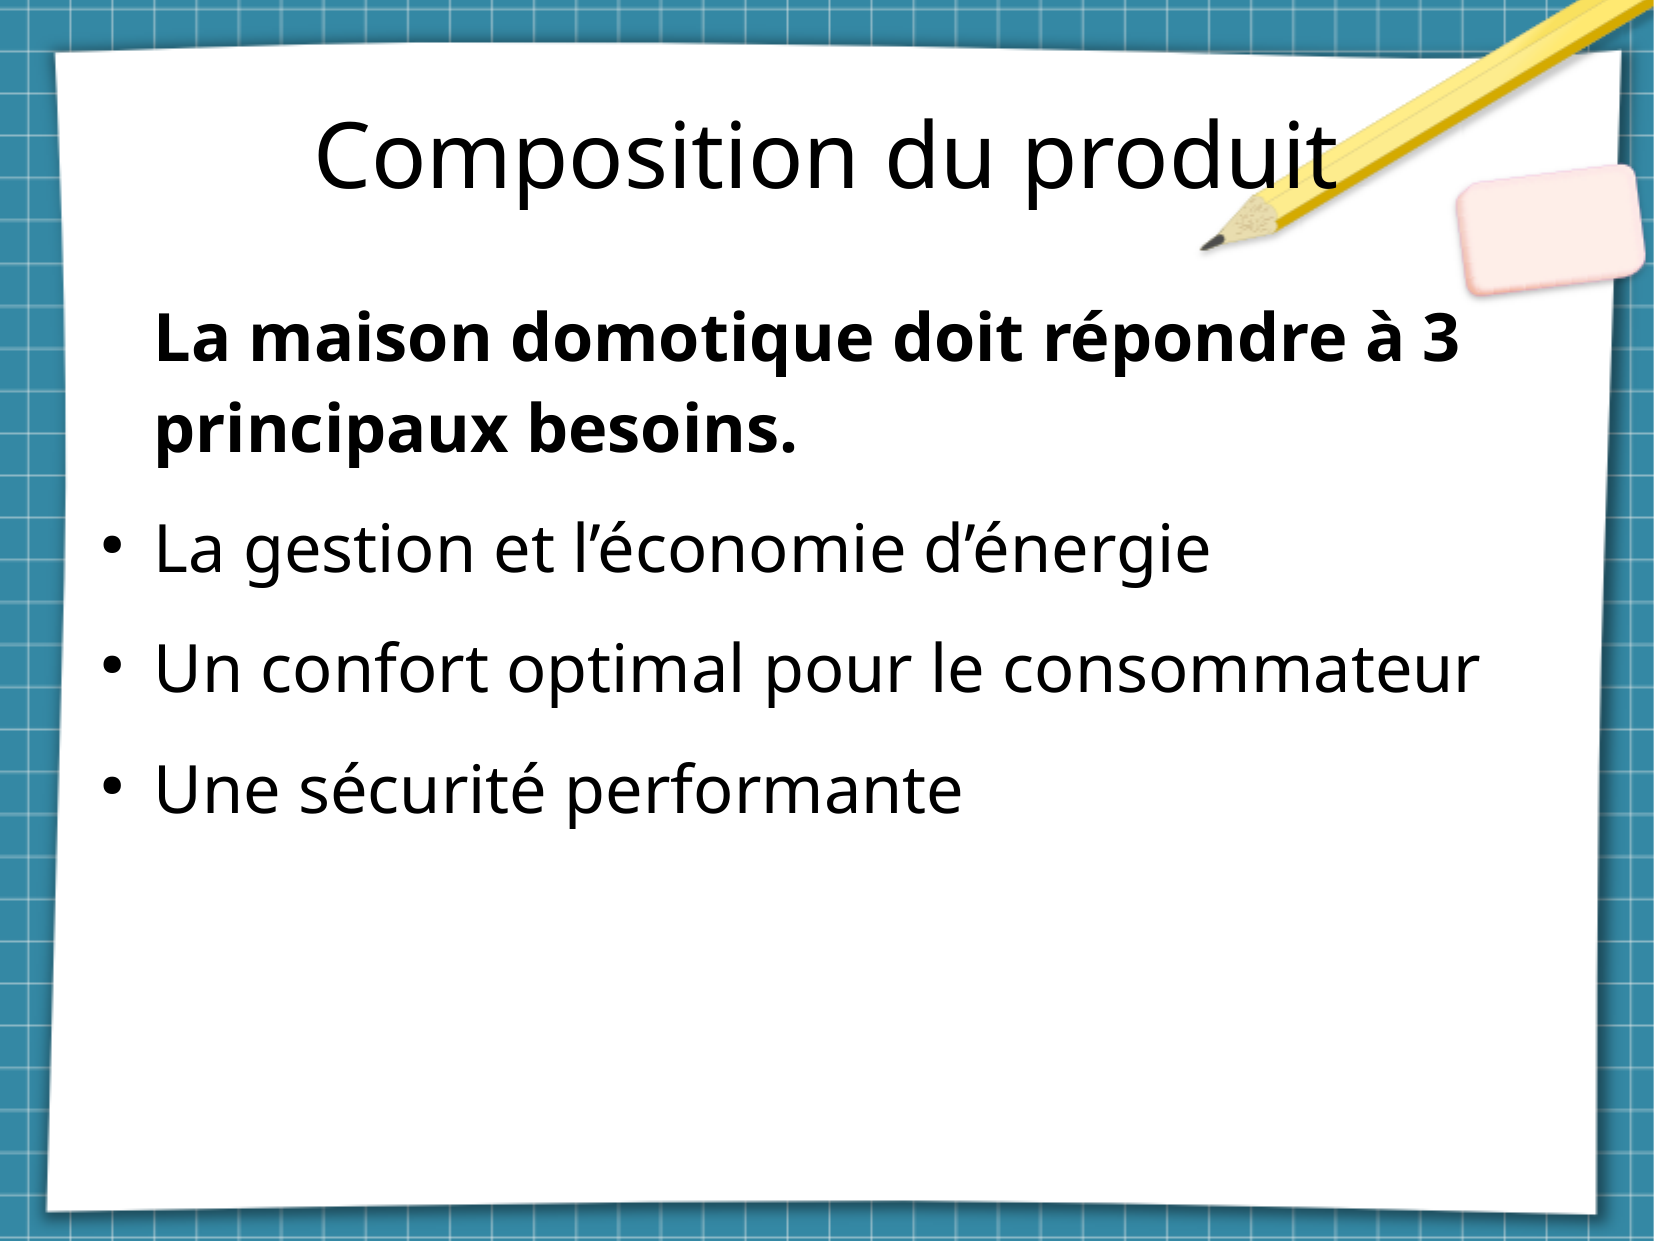

# Composition du produit
La maison domotique doit répondre à 3 principaux besoins.
La gestion et l’économie d’énergie
Un confort optimal pour le consommateur
Une sécurité performante